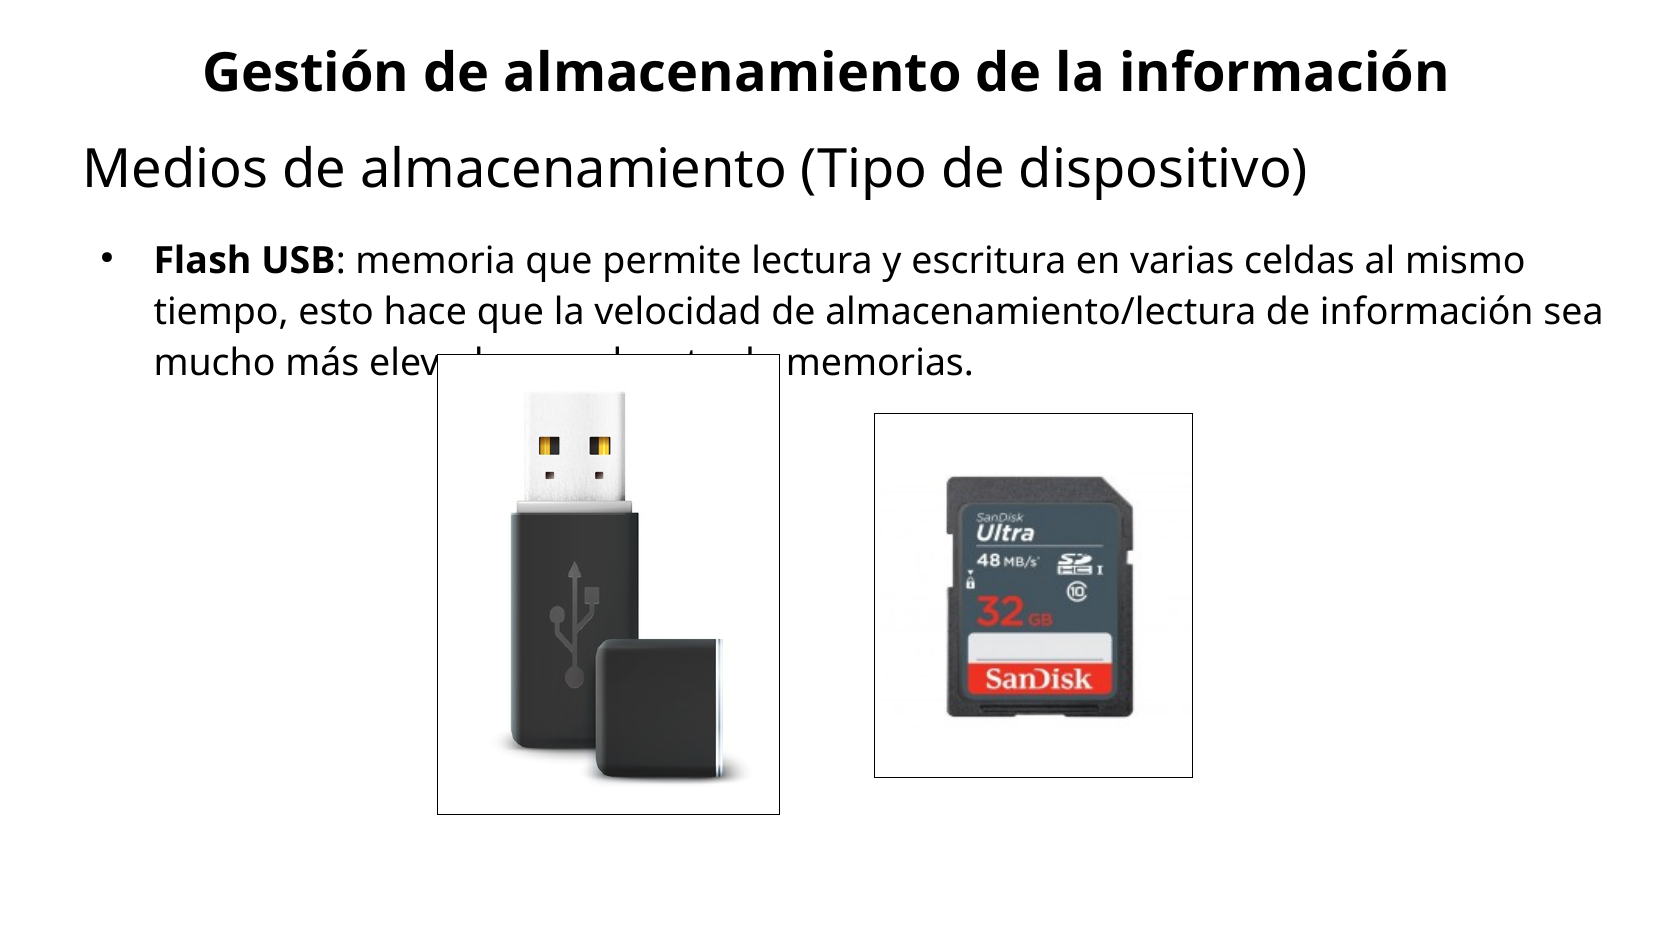

# Gestión de almacenamiento de la información
Medios de almacenamiento (Tipo de dispositivo)
Flash USB: memoria que permite lectura y escritura en varias celdas al mismo tiempo, esto hace que la velocidad de almacenamiento/lectura de información sea mucho más elevada que el resto de memorias.